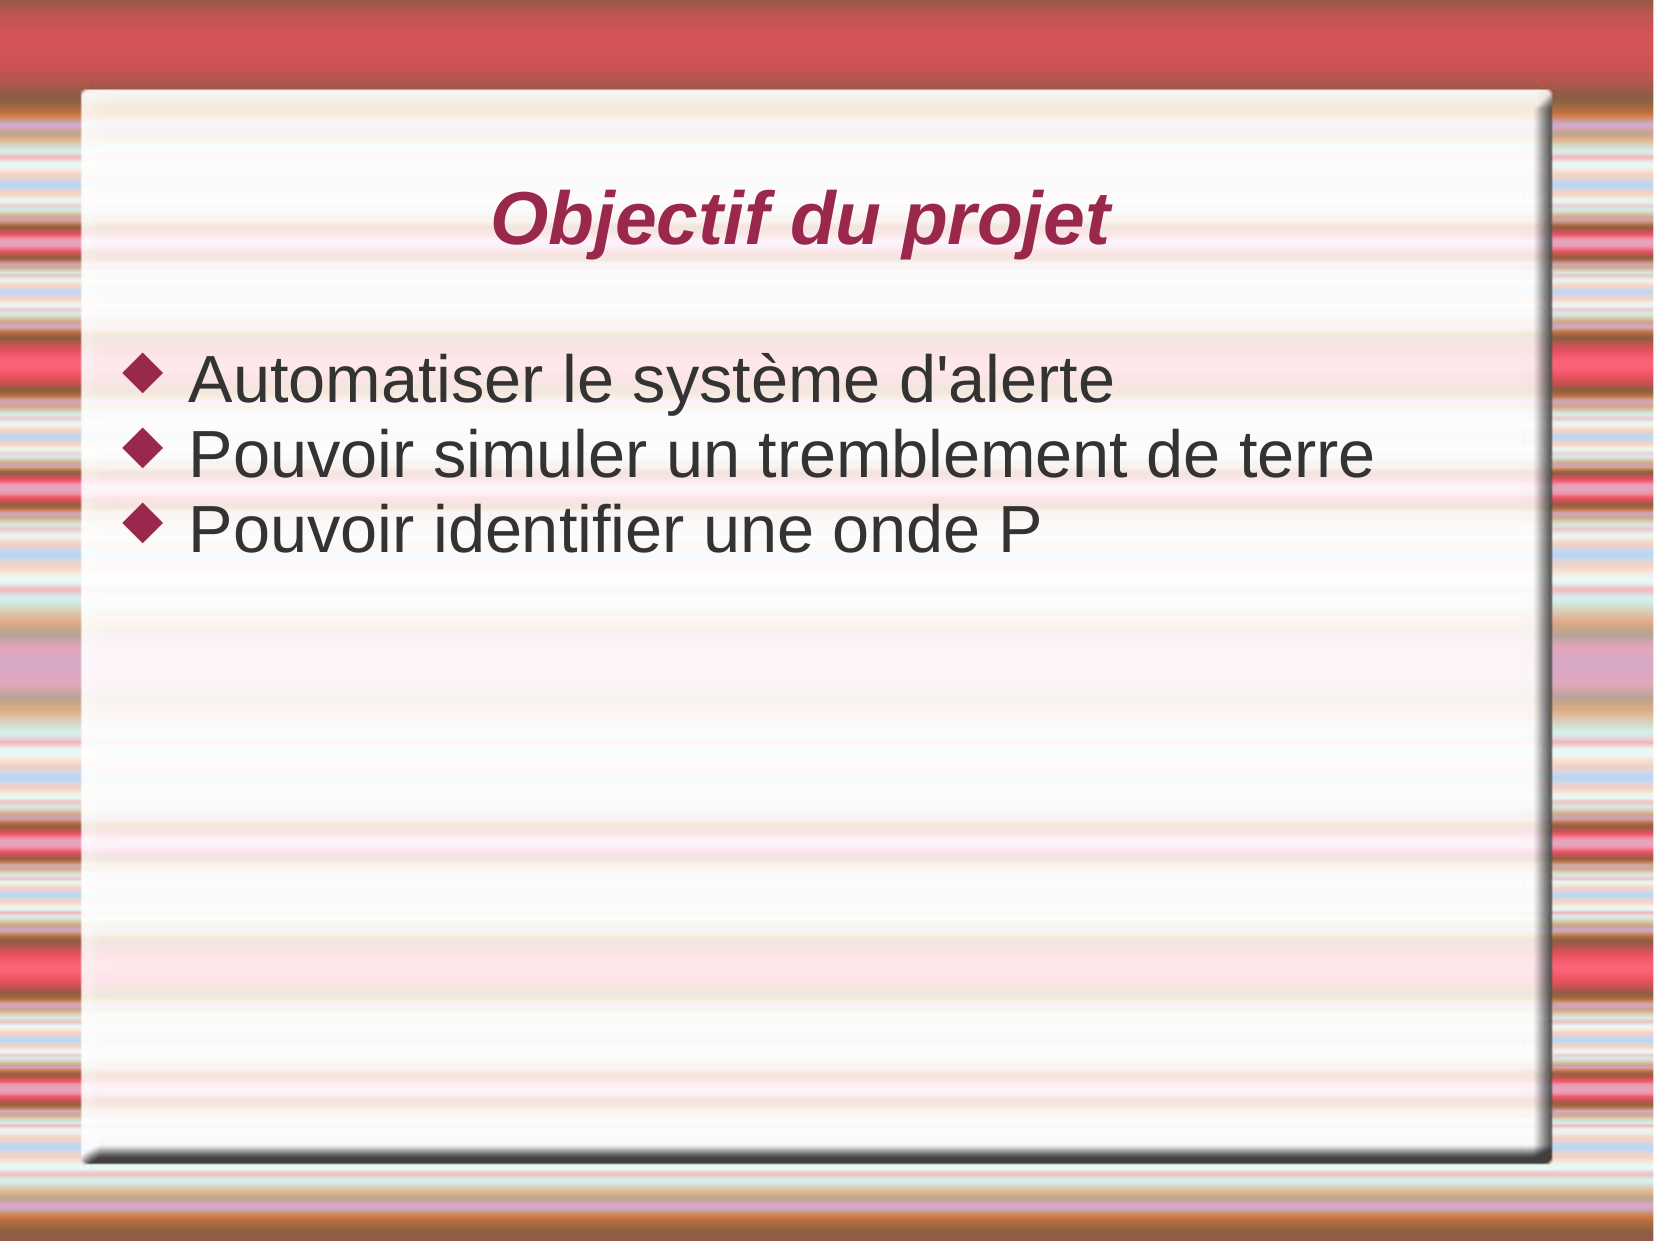

# Objectif du projet
Automatiser le système d'alerte
Pouvoir simuler un tremblement de terre
Pouvoir identifier une onde P